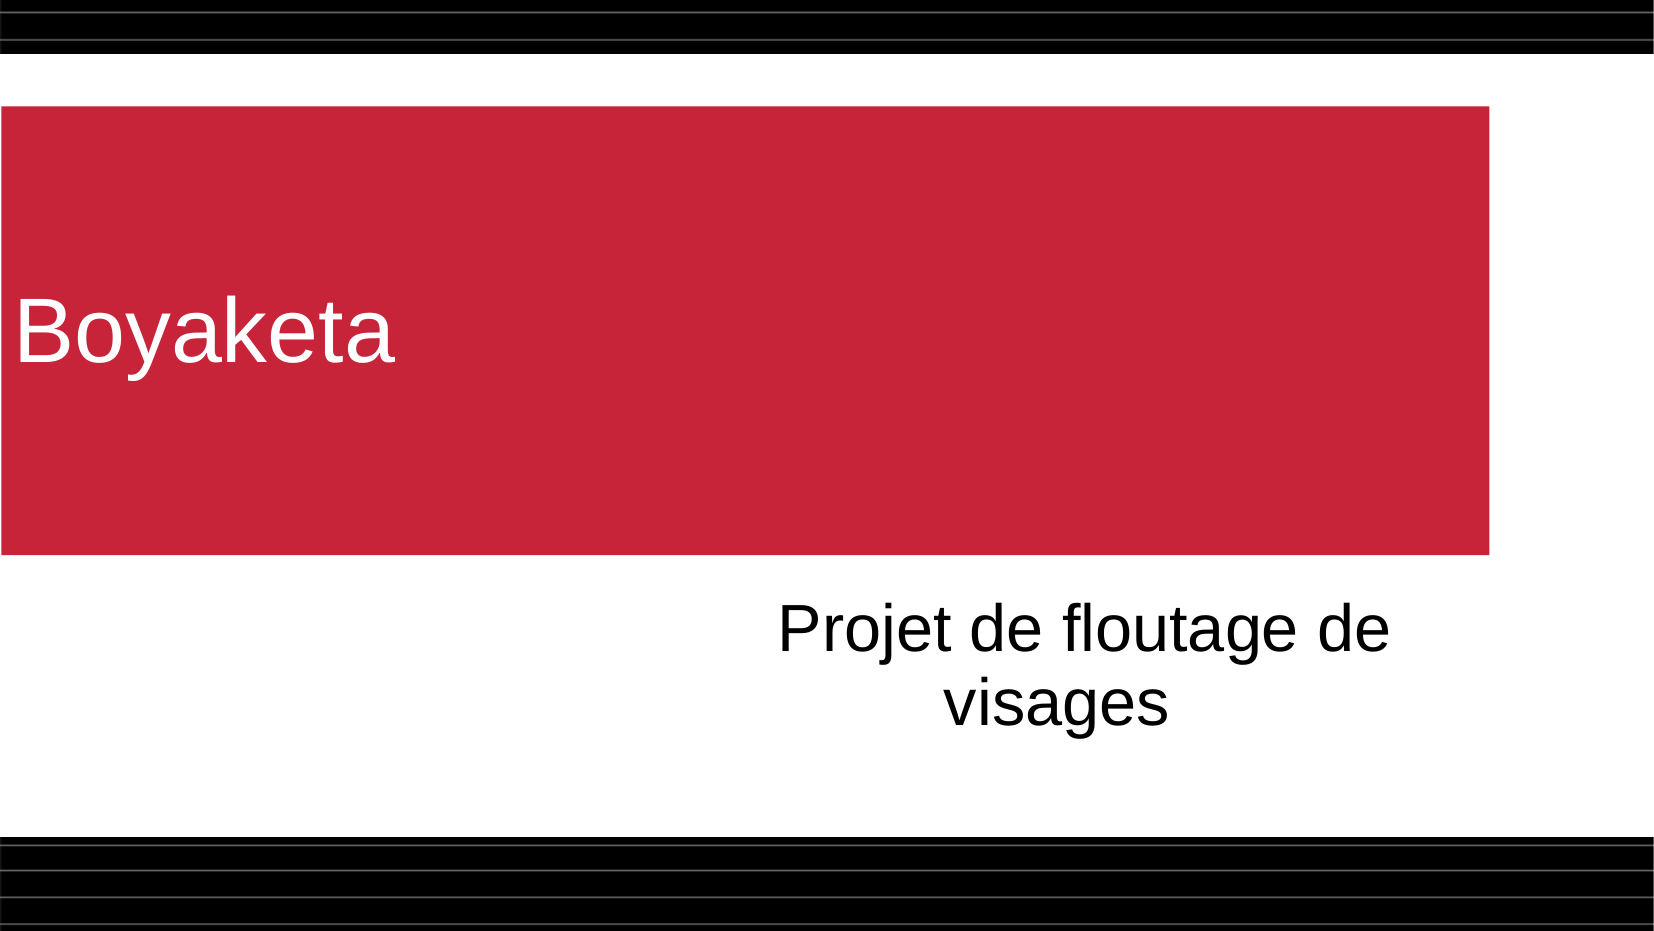

# Boyaketa
 Projet de floutage de visages